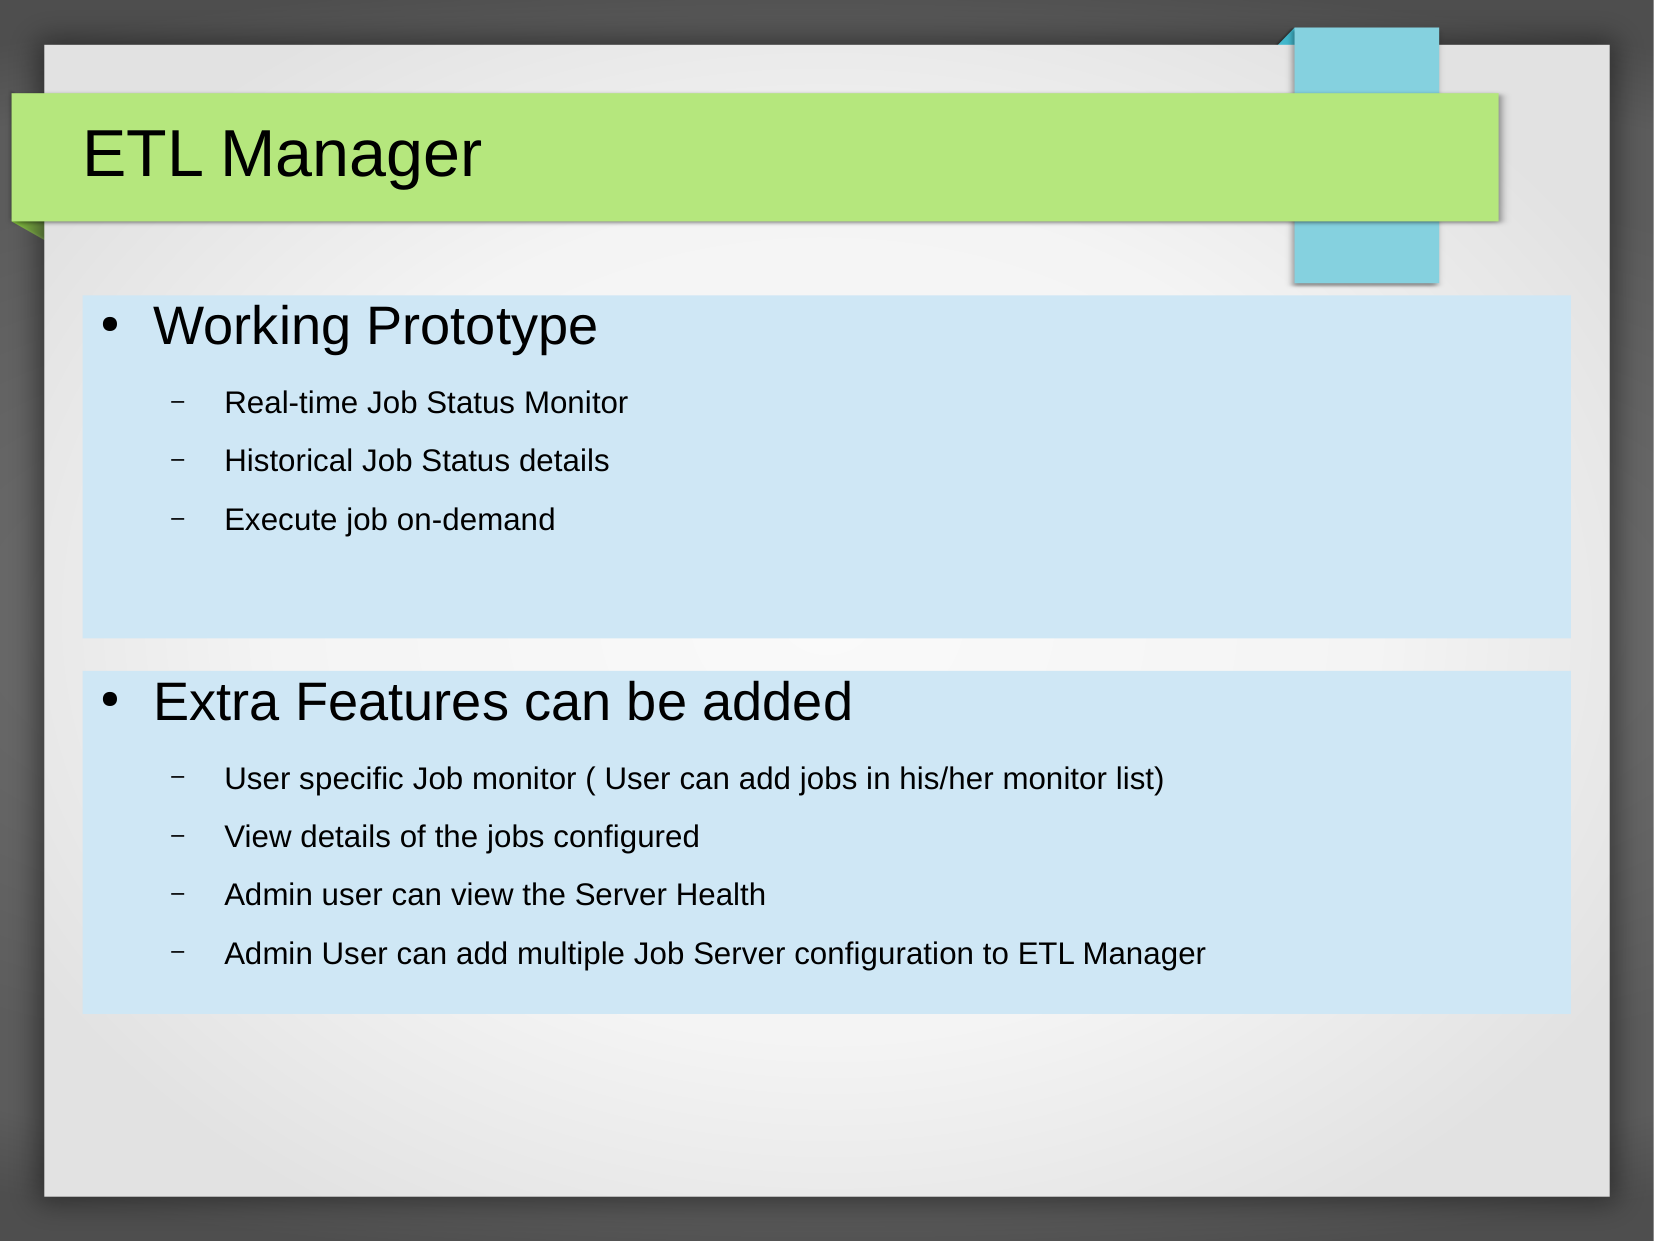

# ETL Manager
Working Prototype
Real-time Job Status Monitor
Historical Job Status details
Execute job on-demand
Extra Features can be added
User specific Job monitor ( User can add jobs in his/her monitor list)
View details of the jobs configured
Admin user can view the Server Health
Admin User can add multiple Job Server configuration to ETL Manager